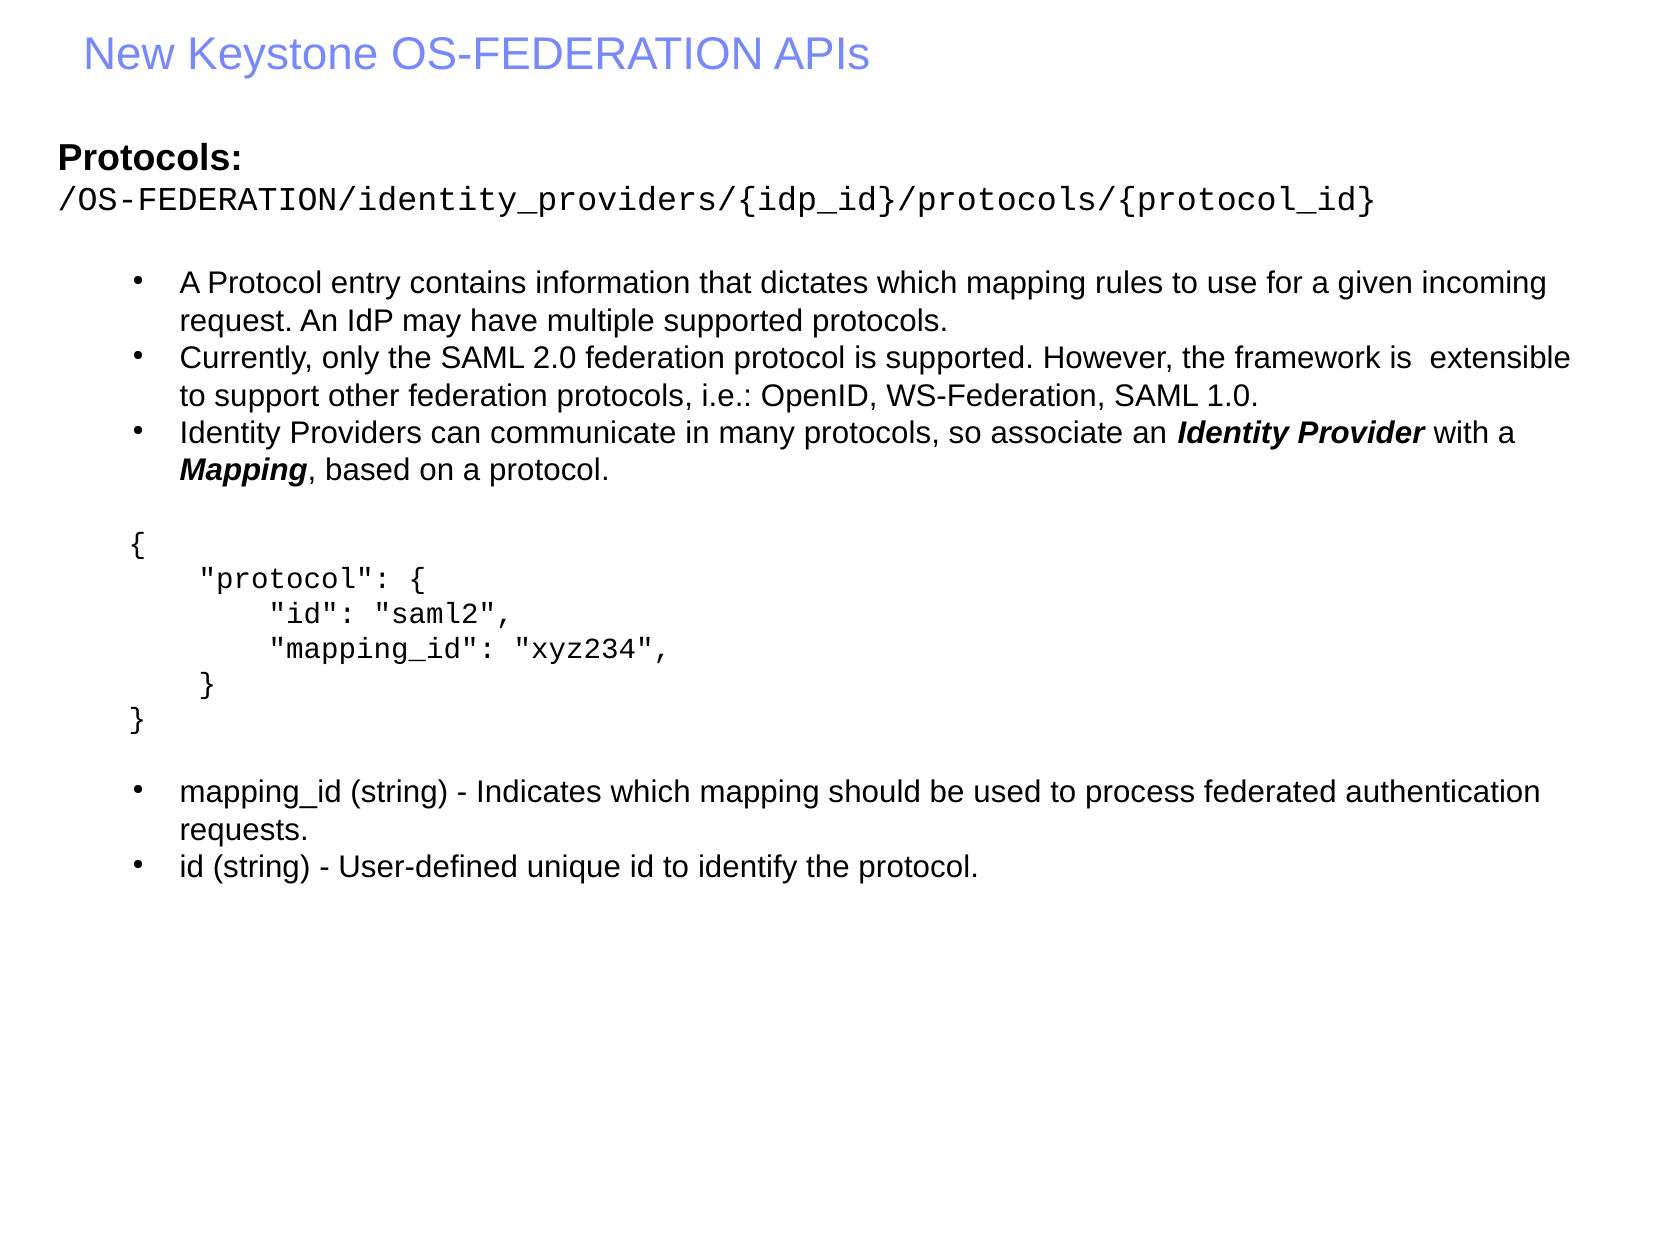

New Keystone OS-FEDERATION APIs
Protocols:
/OS-FEDERATION/identity_providers/{idp_id}/protocols/{protocol_id}
A Protocol entry contains information that dictates which mapping rules to use for a given incoming request. An IdP may have multiple supported protocols.
Currently, only the SAML 2.0 federation protocol is supported. However, the framework is extensible to support other federation protocols, i.e.: OpenID, WS-Federation, SAML 1.0.
Identity Providers can communicate in many protocols, so associate an Identity Provider with a Mapping, based on a protocol.
{
 "protocol": {
 "id": "saml2",
 "mapping_id": "xyz234",
 }
}
mapping_id (string) - Indicates which mapping should be used to process federated authentication requests.
id (string) - User-defined unique id to identify the protocol.